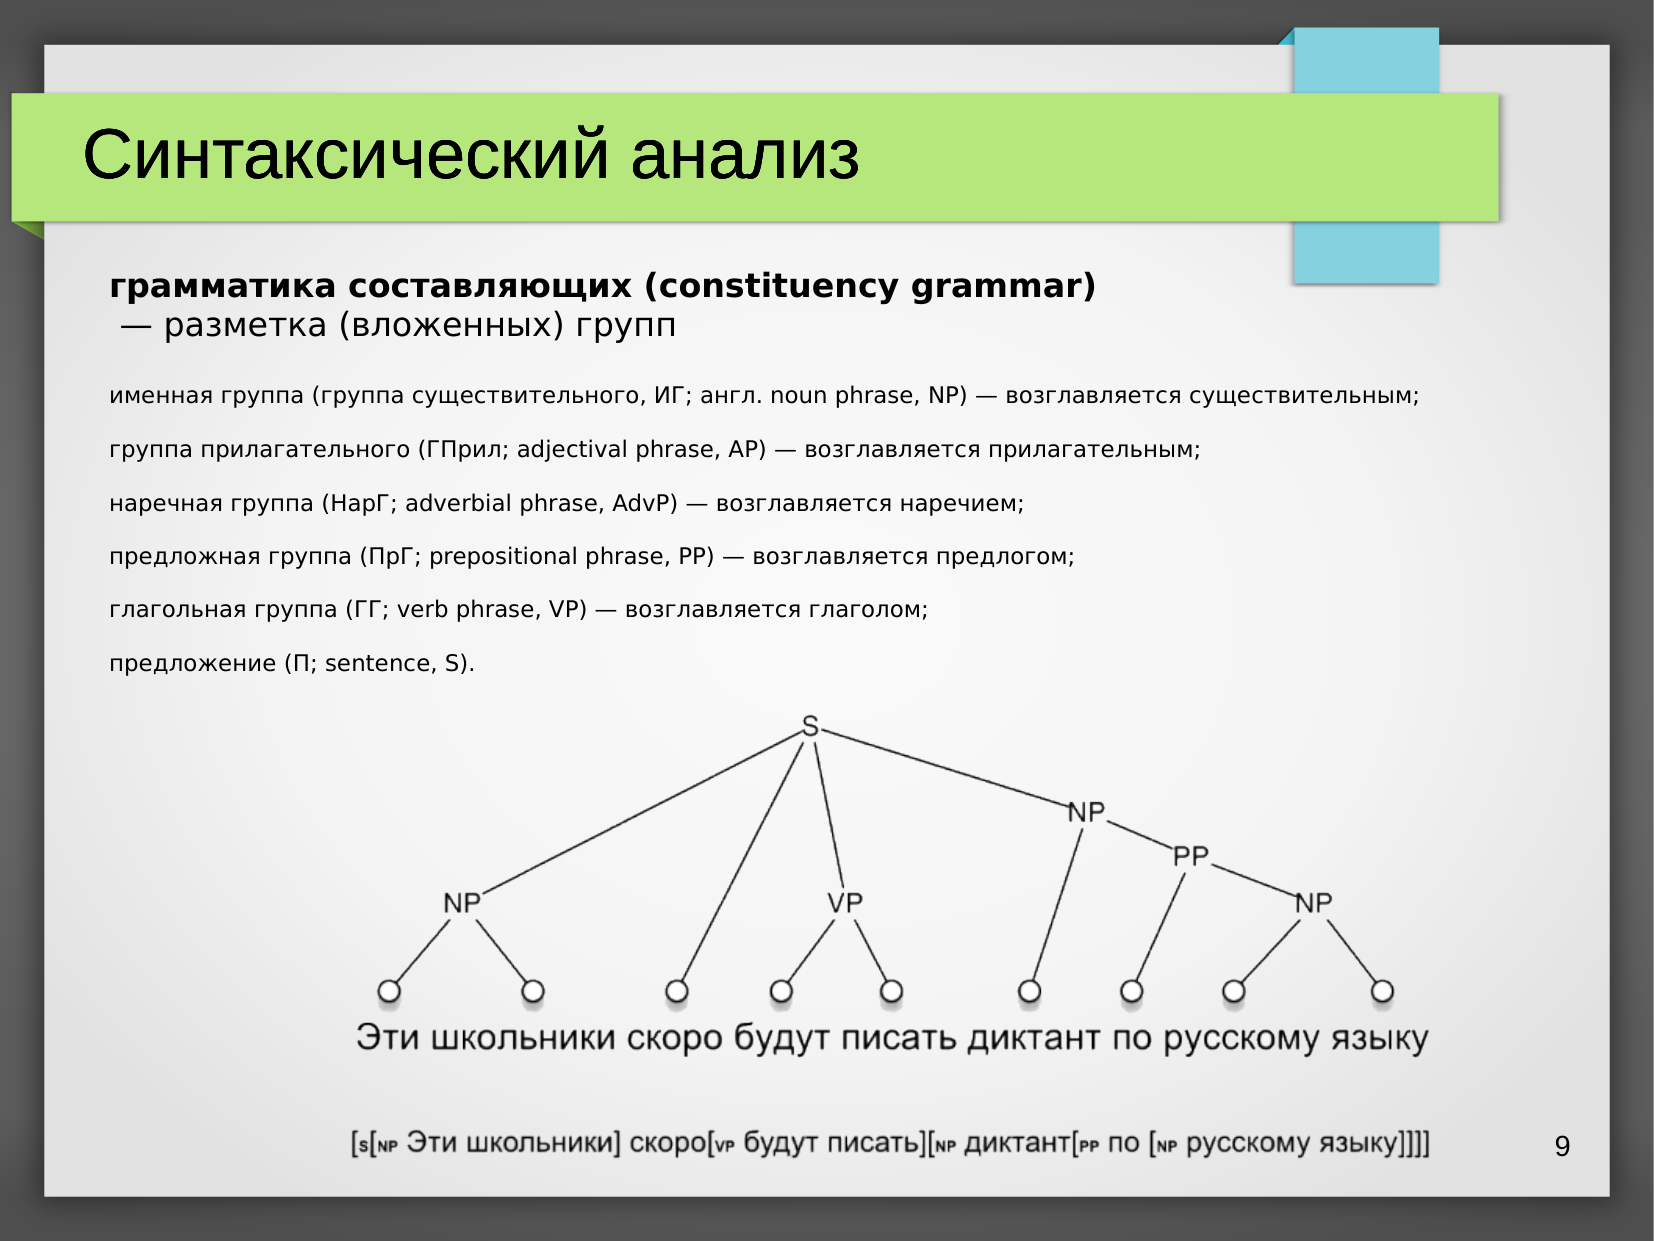

# Синтаксический анализ
Синтаксический анализ
Синтаксический анализ
грамматика составляющих (constituency grammar)
 — разметка (вложенных) групп
именная группа (группа существительного, ИГ; англ. noun phrase, NP) — возглавляется существительным;
группа прилагательного (ГПрил; adjectival phrase, AP) — возглавляется прилагательным;
наречная группа (НарГ; adverbial phrase, AdvP) — возглавляется наречием;
предложная группа (ПрГ; prepositional phrase, PP) — возглавляется предлогом;
глагольная группа (ГГ; verb phrase, VP) — возглавляется глаголом;
предложение (П; sentence, S).
9